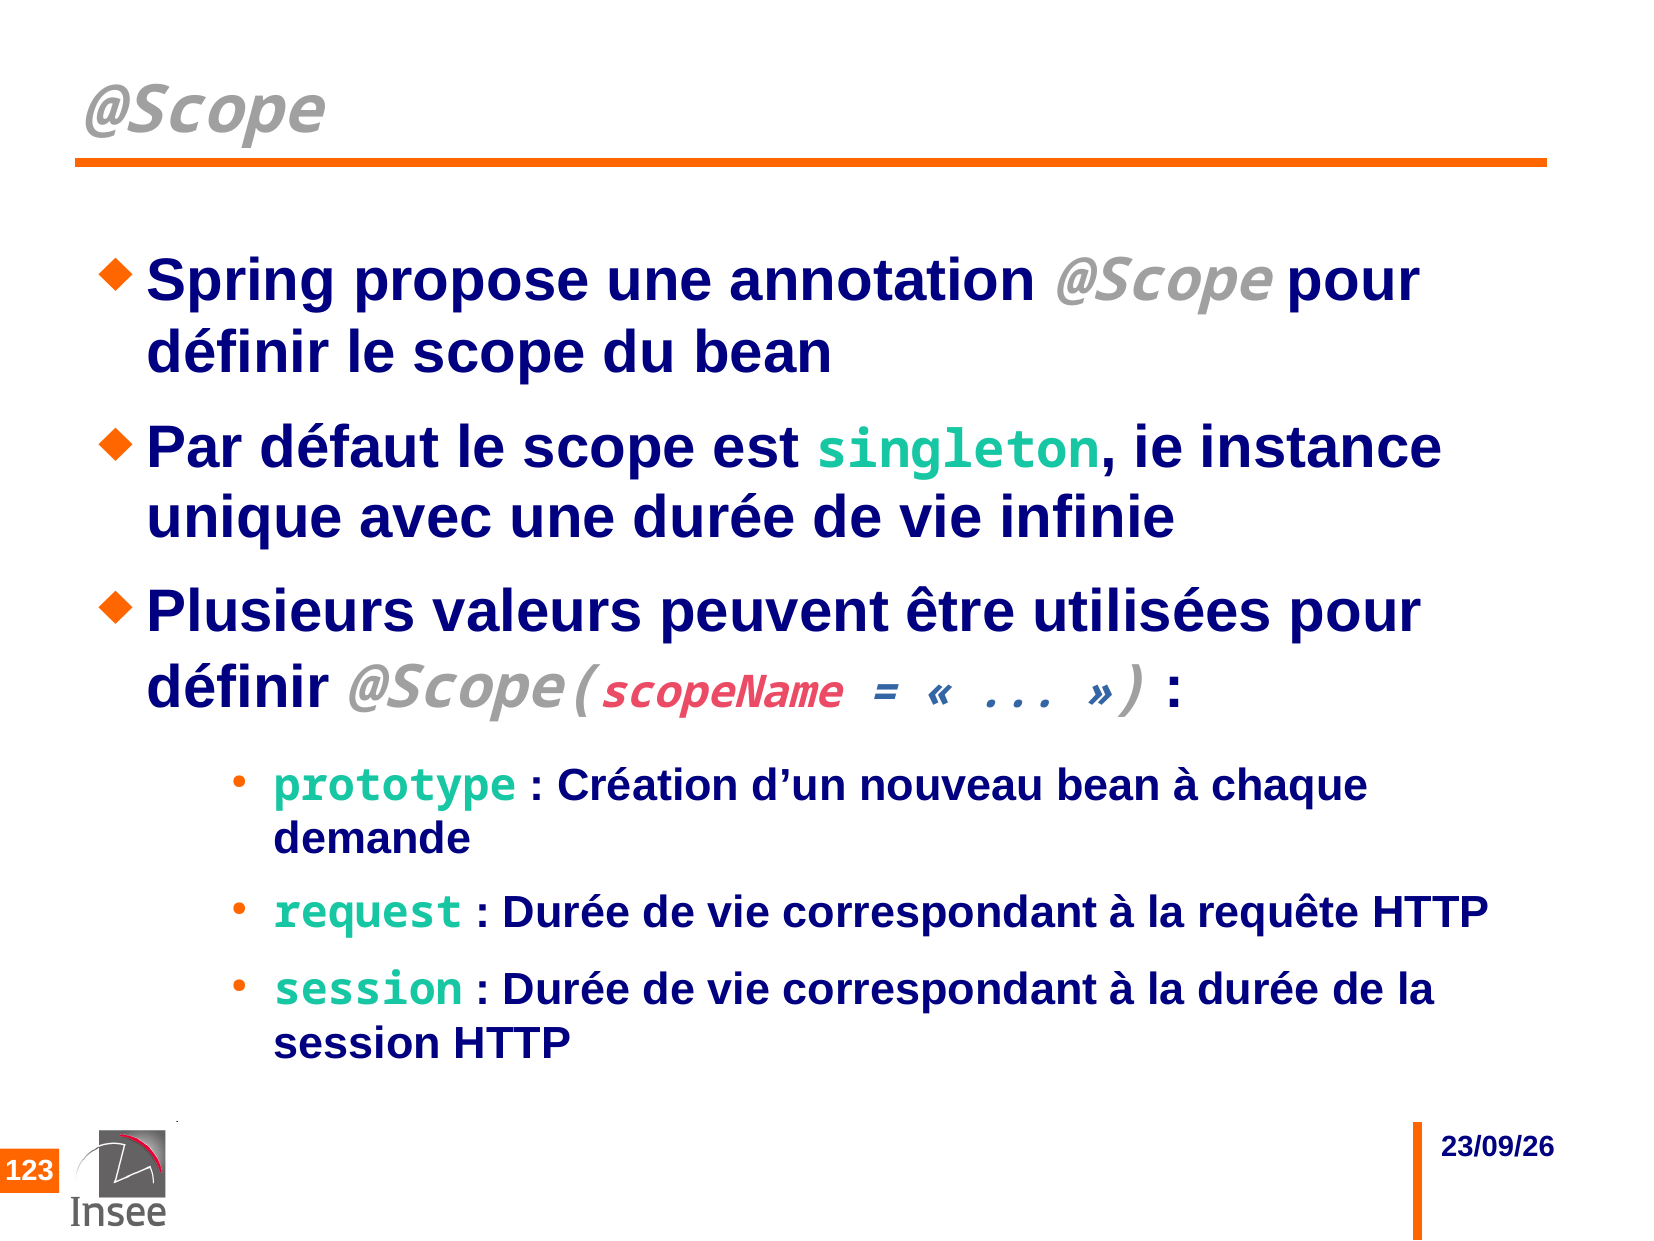

# @Scope
Spring propose une annotation @Scope pour définir le scope du bean
Par défaut le scope est singleton, ie instance unique avec une durée de vie infinie
Plusieurs valeurs peuvent être utilisées pour définir @Scope(scopeName = « ... ») :
prototype : Création d’un nouveau bean à chaque demande
request : Durée de vie correspondant à la requête HTTP
session : Durée de vie correspondant à la durée de la session HTTP
123